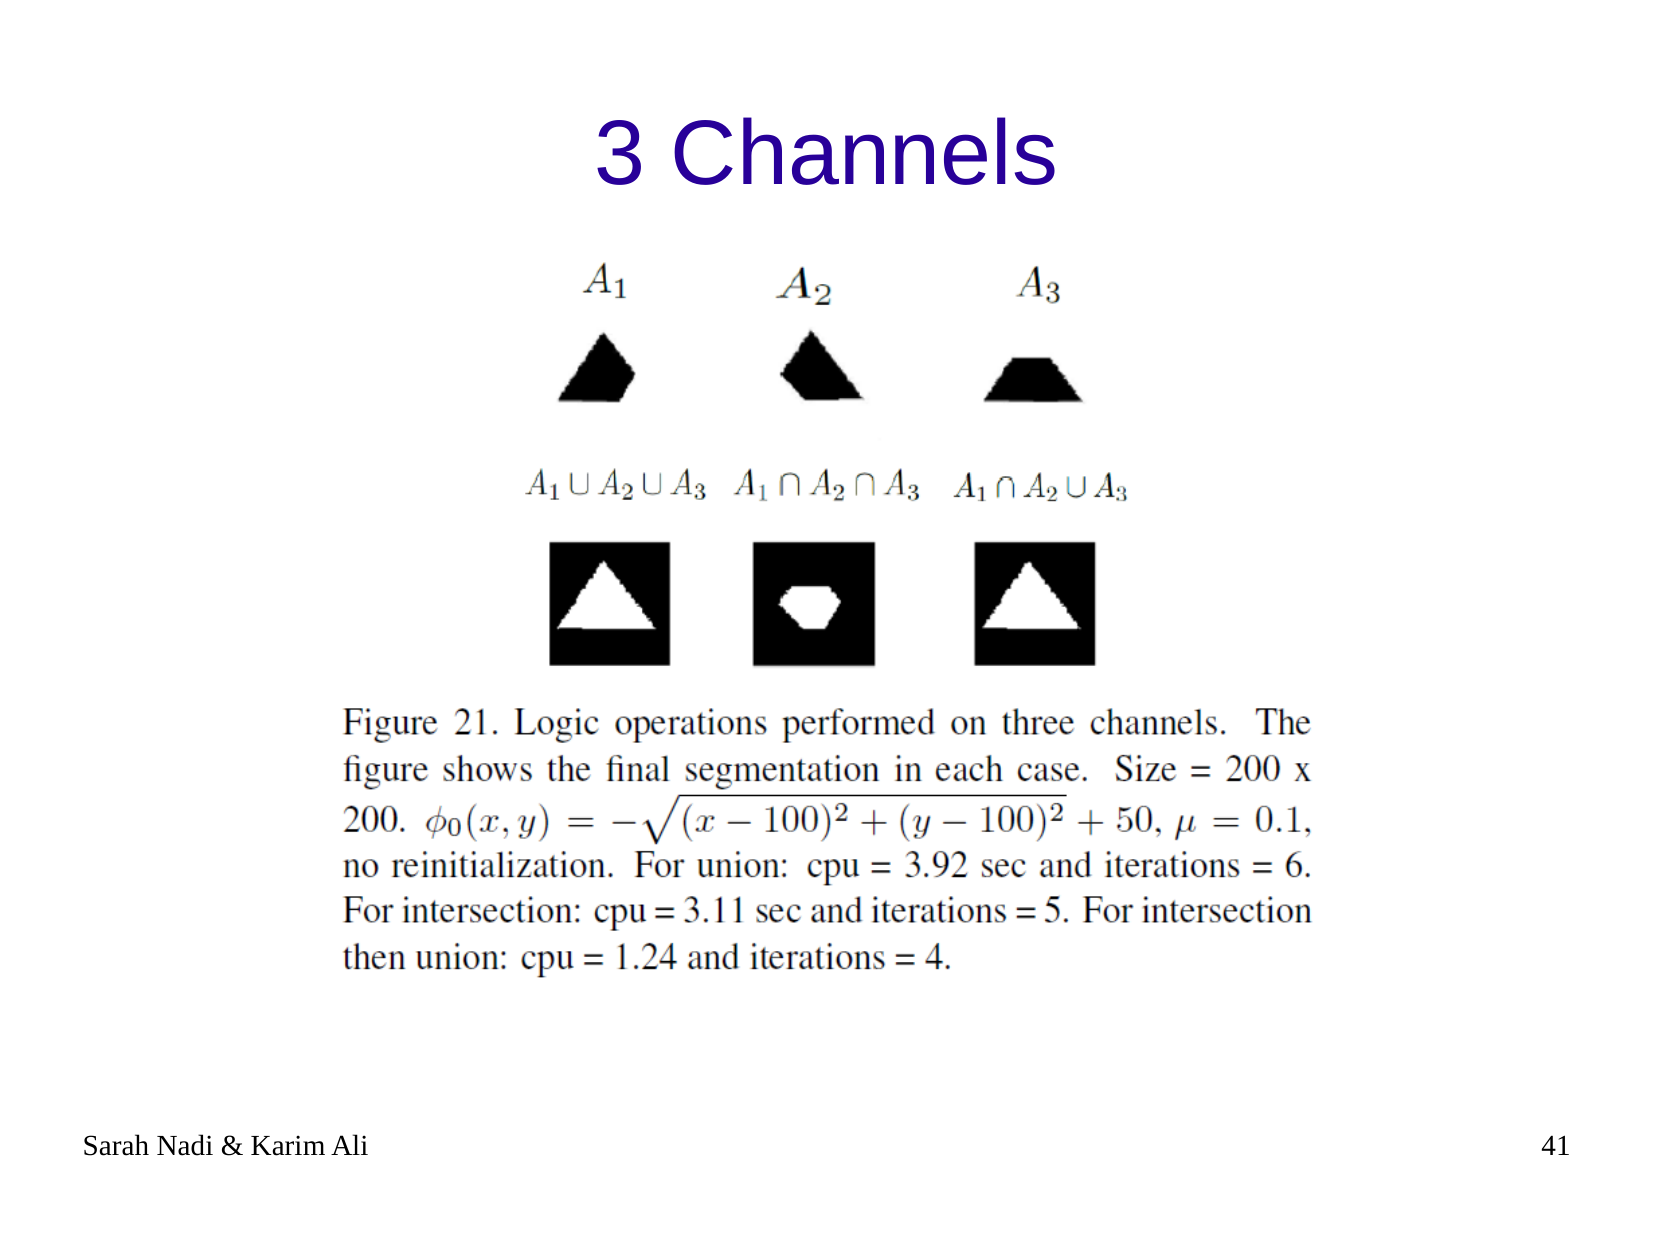

# 3 Channels
Sarah Nadi & Karim Ali
41